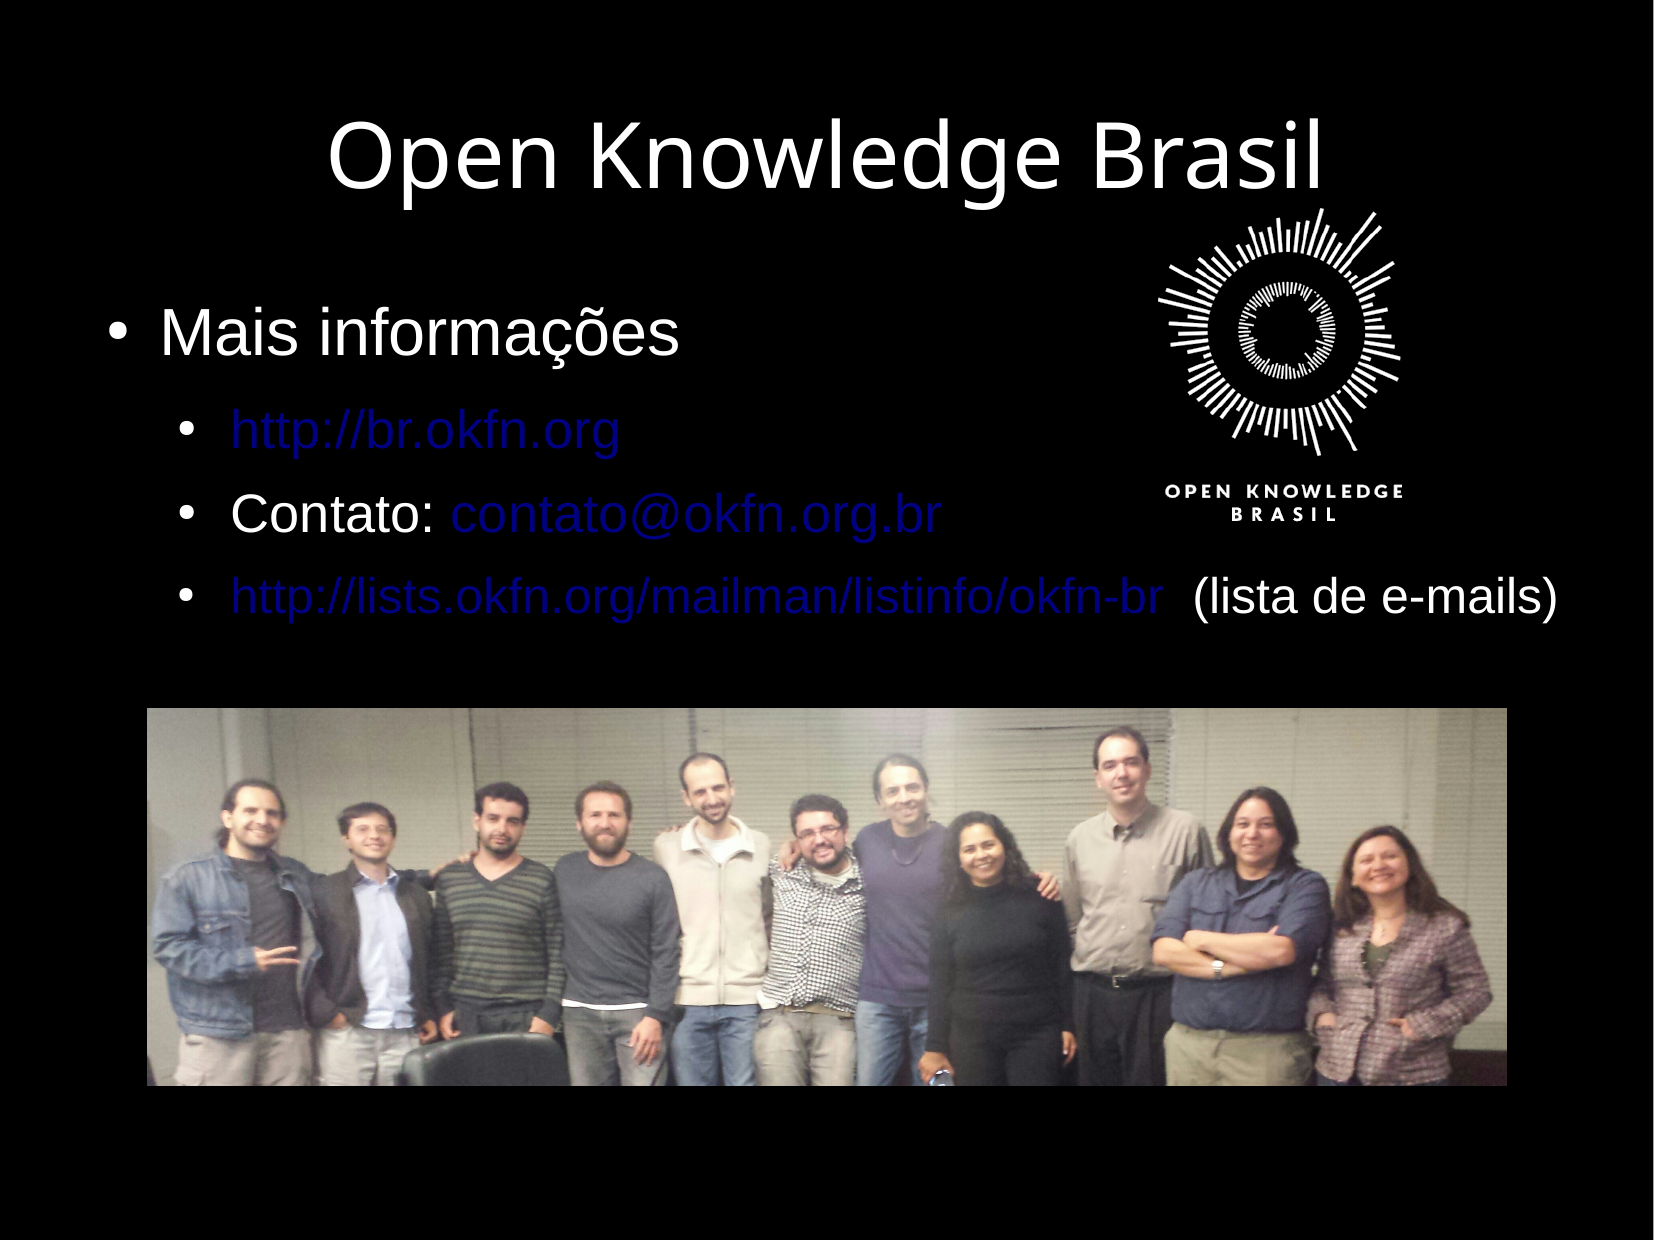

# Open Knowledge Brasil
Mais informações
http://br.okfn.org
Contato: contato@okfn.org.br
http://lists.okfn.org/mailman/listinfo/okfn-br (lista de e-mails)